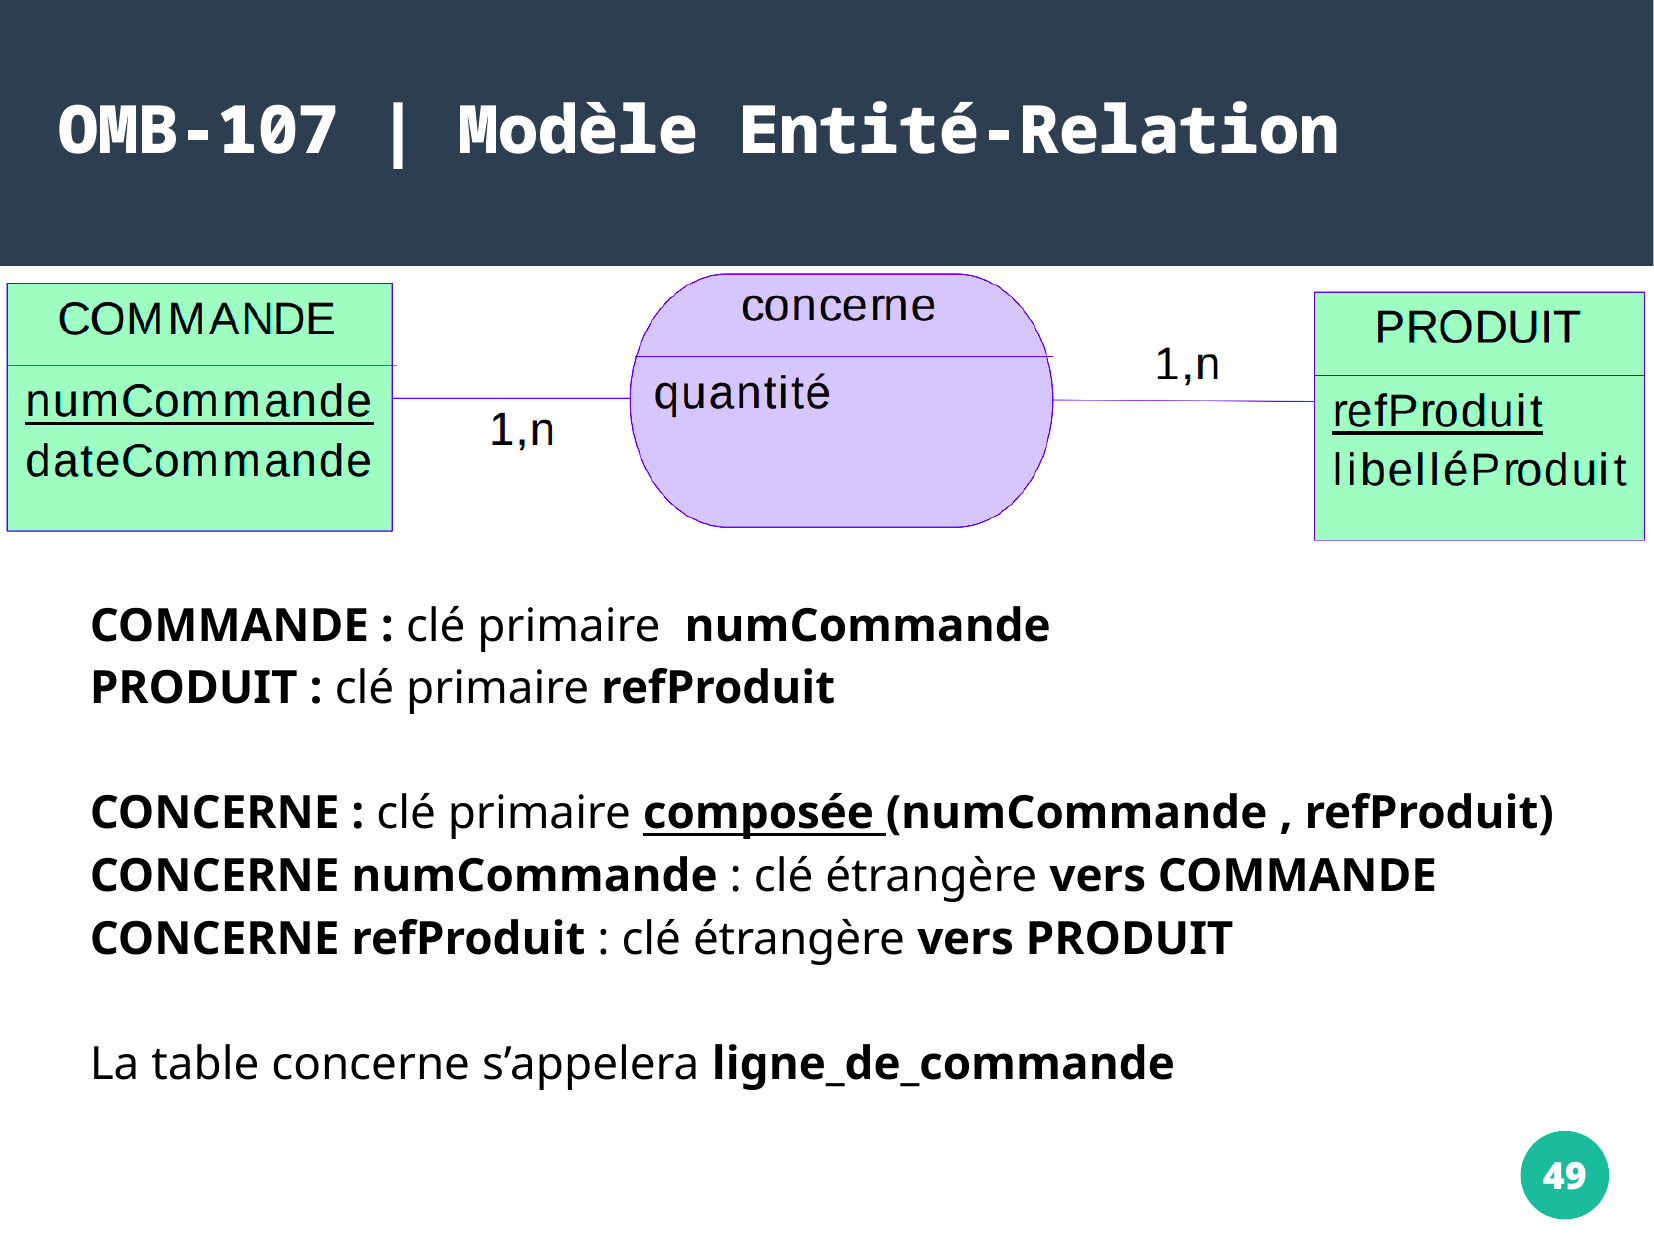

# OMB-107 | Modèle Entité-Relation
COMMANDE : clé primaire numCommande
PRODUIT : clé primaire refProduit
CONCERNE : clé primaire composée (numCommande , refProduit)
CONCERNE numCommande : clé étrangère vers COMMANDE
CONCERNE refProduit : clé étrangère vers PRODUIT
La table concerne s’appelera ligne_de_commande
49